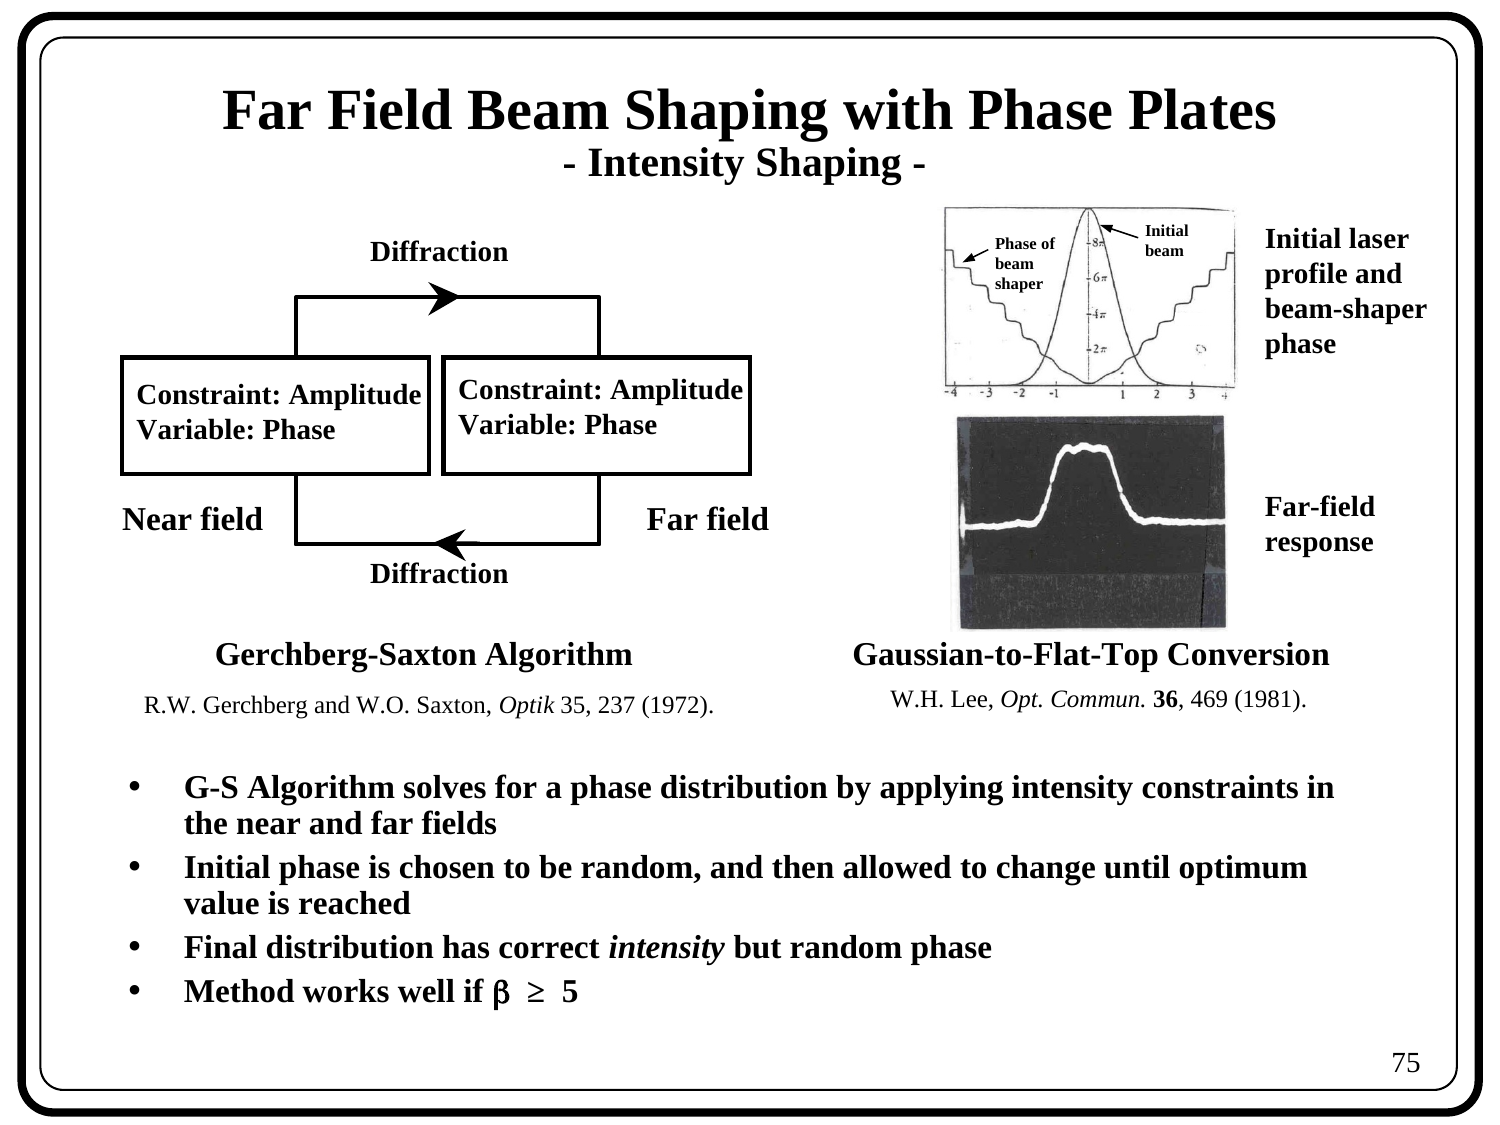

# Far Field Beam Shaping with Phase Plates
- Intensity Shaping -
Initial laser profile and beam-shaper phase
Initial beam
Diffraction
Phase of beam shaper
Constraint: Amplitude
Variable: Phase
Constraint: Amplitude
Variable: Phase
Far-field response
Near field
Far field
Diffraction
Gerchberg-Saxton Algorithm
Gaussian-to-Flat-Top Conversion
W.H. Lee, Opt. Commun. 36, 469 (1981).
R.W. Gerchberg and W.O. Saxton, Optik 35, 237 (1972).
G-S Algorithm solves for a phase distribution by applying intensity constraints in the near and far fields
Initial phase is chosen to be random, and then allowed to change until optimum value is reached
Final distribution has correct intensity but random phase
Method works well if  ≥ 5